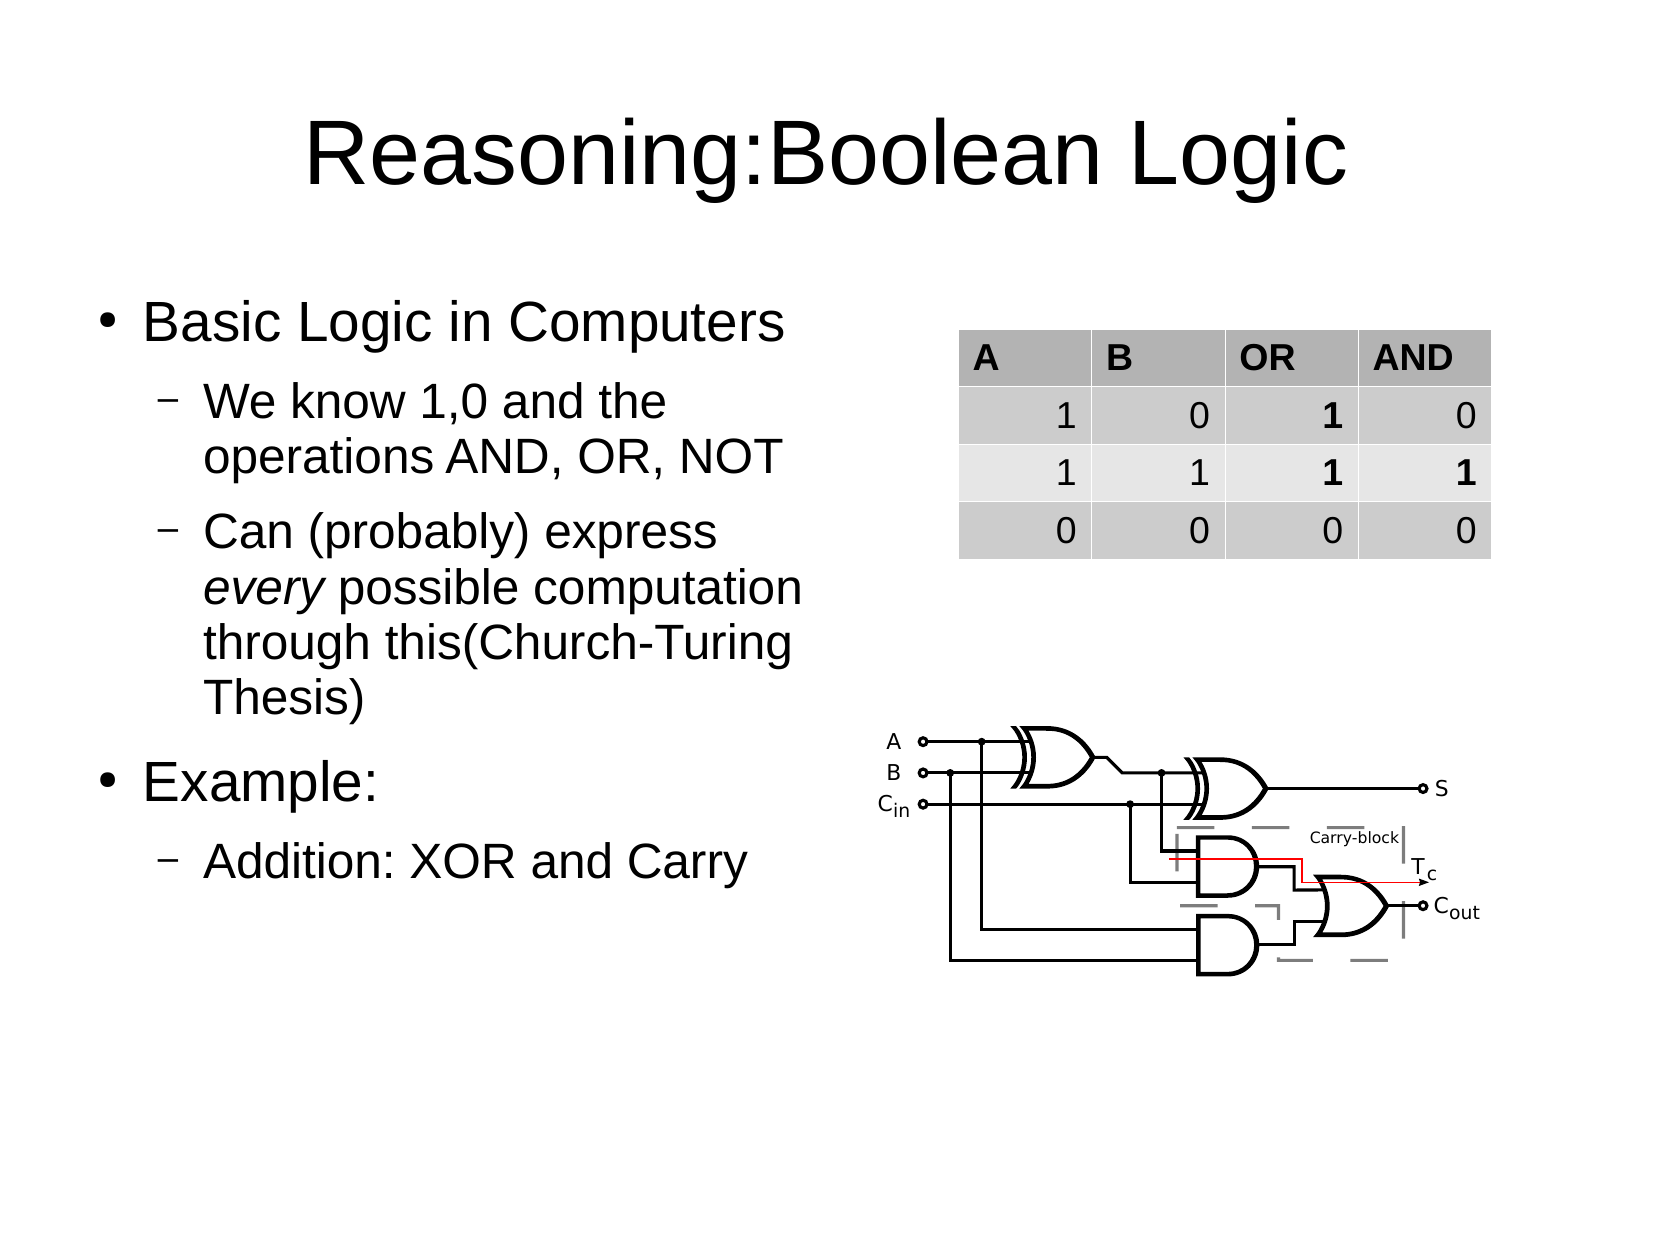

# Reasoning:Boolean Logic
Basic Logic in Computers
We know 1,0 and the operations AND, OR, NOT
Can (probably) express every possible computation through this(Church-Turing Thesis)
Example:
Addition: XOR and Carry
| A | B | OR | AND |
| --- | --- | --- | --- |
| 1 | 0 | 1 | 0 |
| 1 | 1 | 1 | 1 |
| 0 | 0 | 0 | 0 |